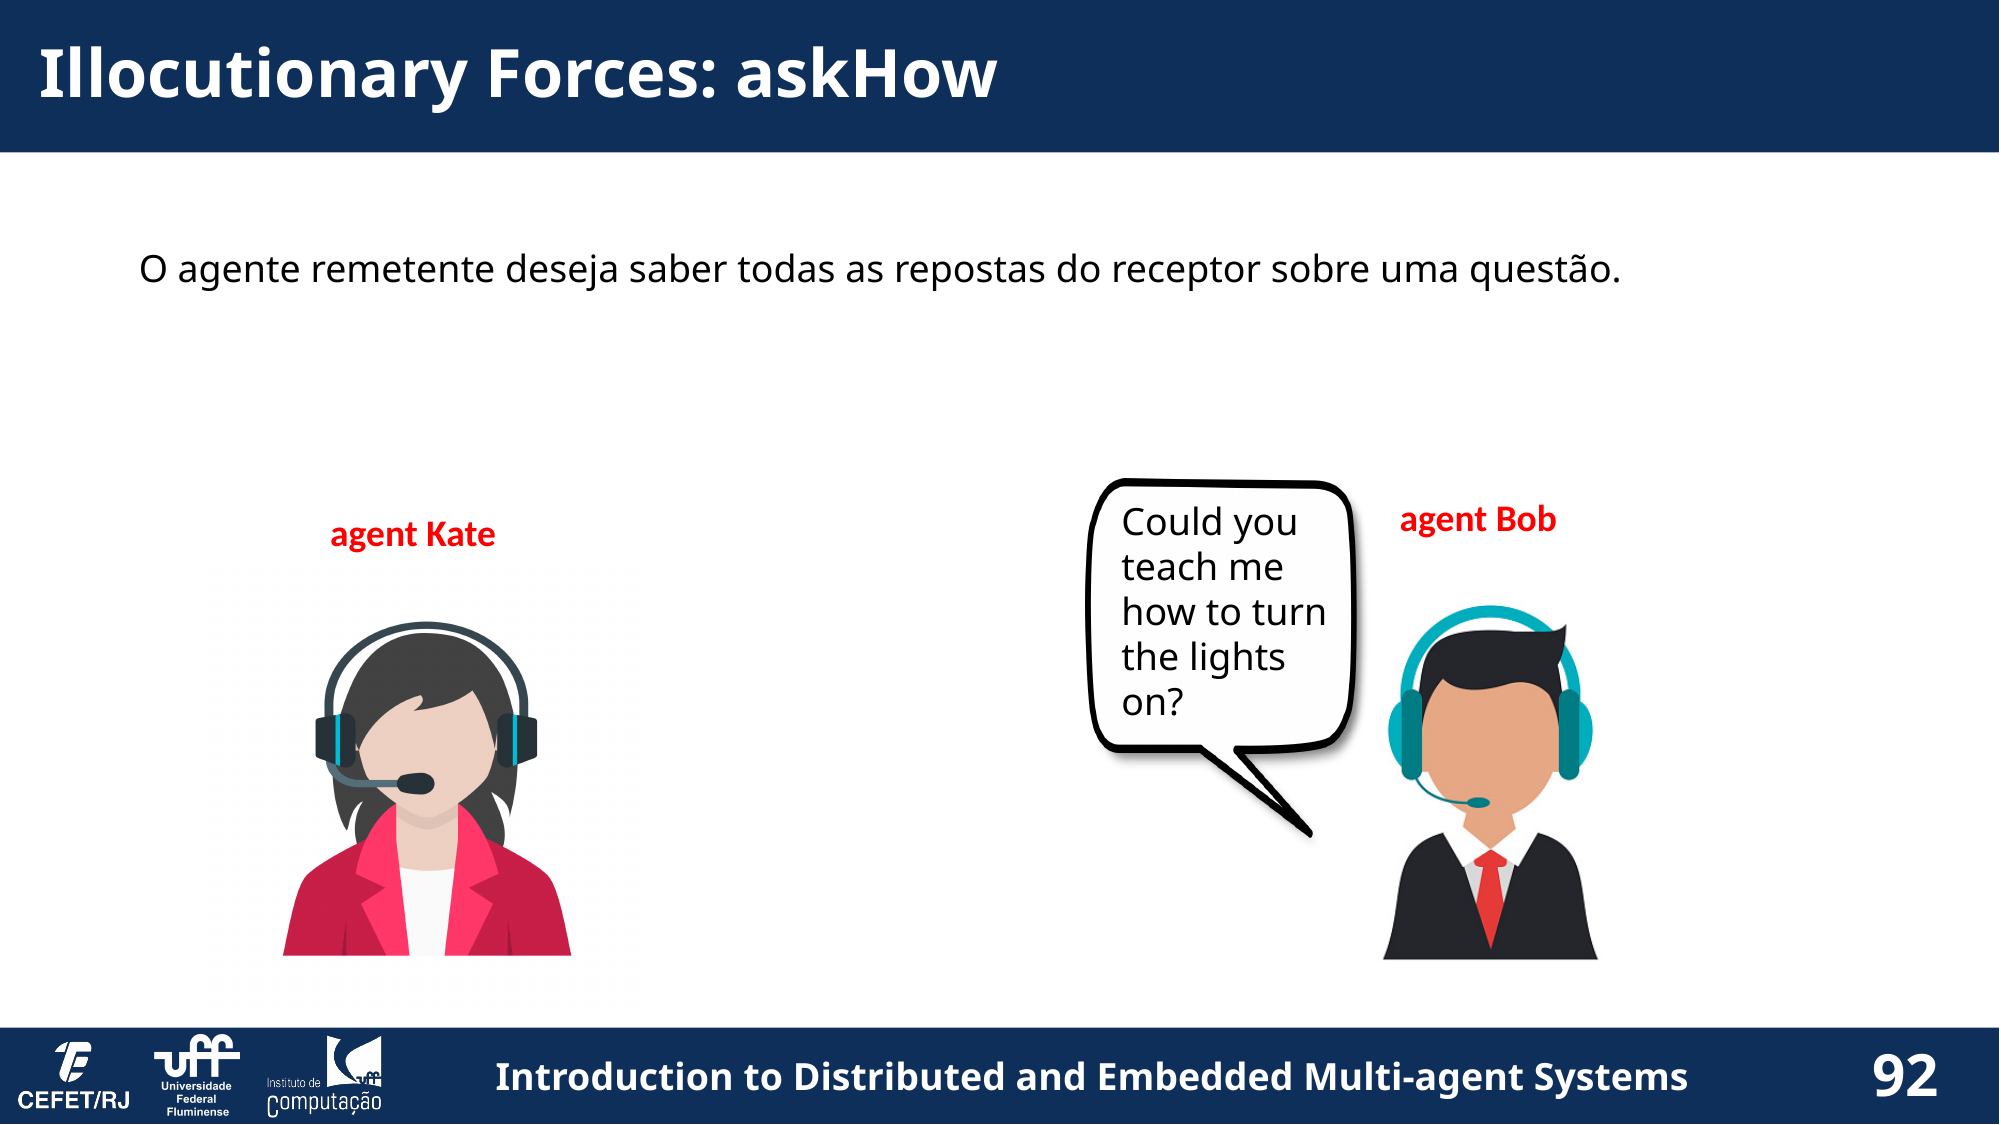

Illocutionary Forces: askHow
O agente remetente deseja saber todas as repostas do receptor sobre uma questão.
agent Bob
Could you teach me how to turn the lights on?
agent Kate